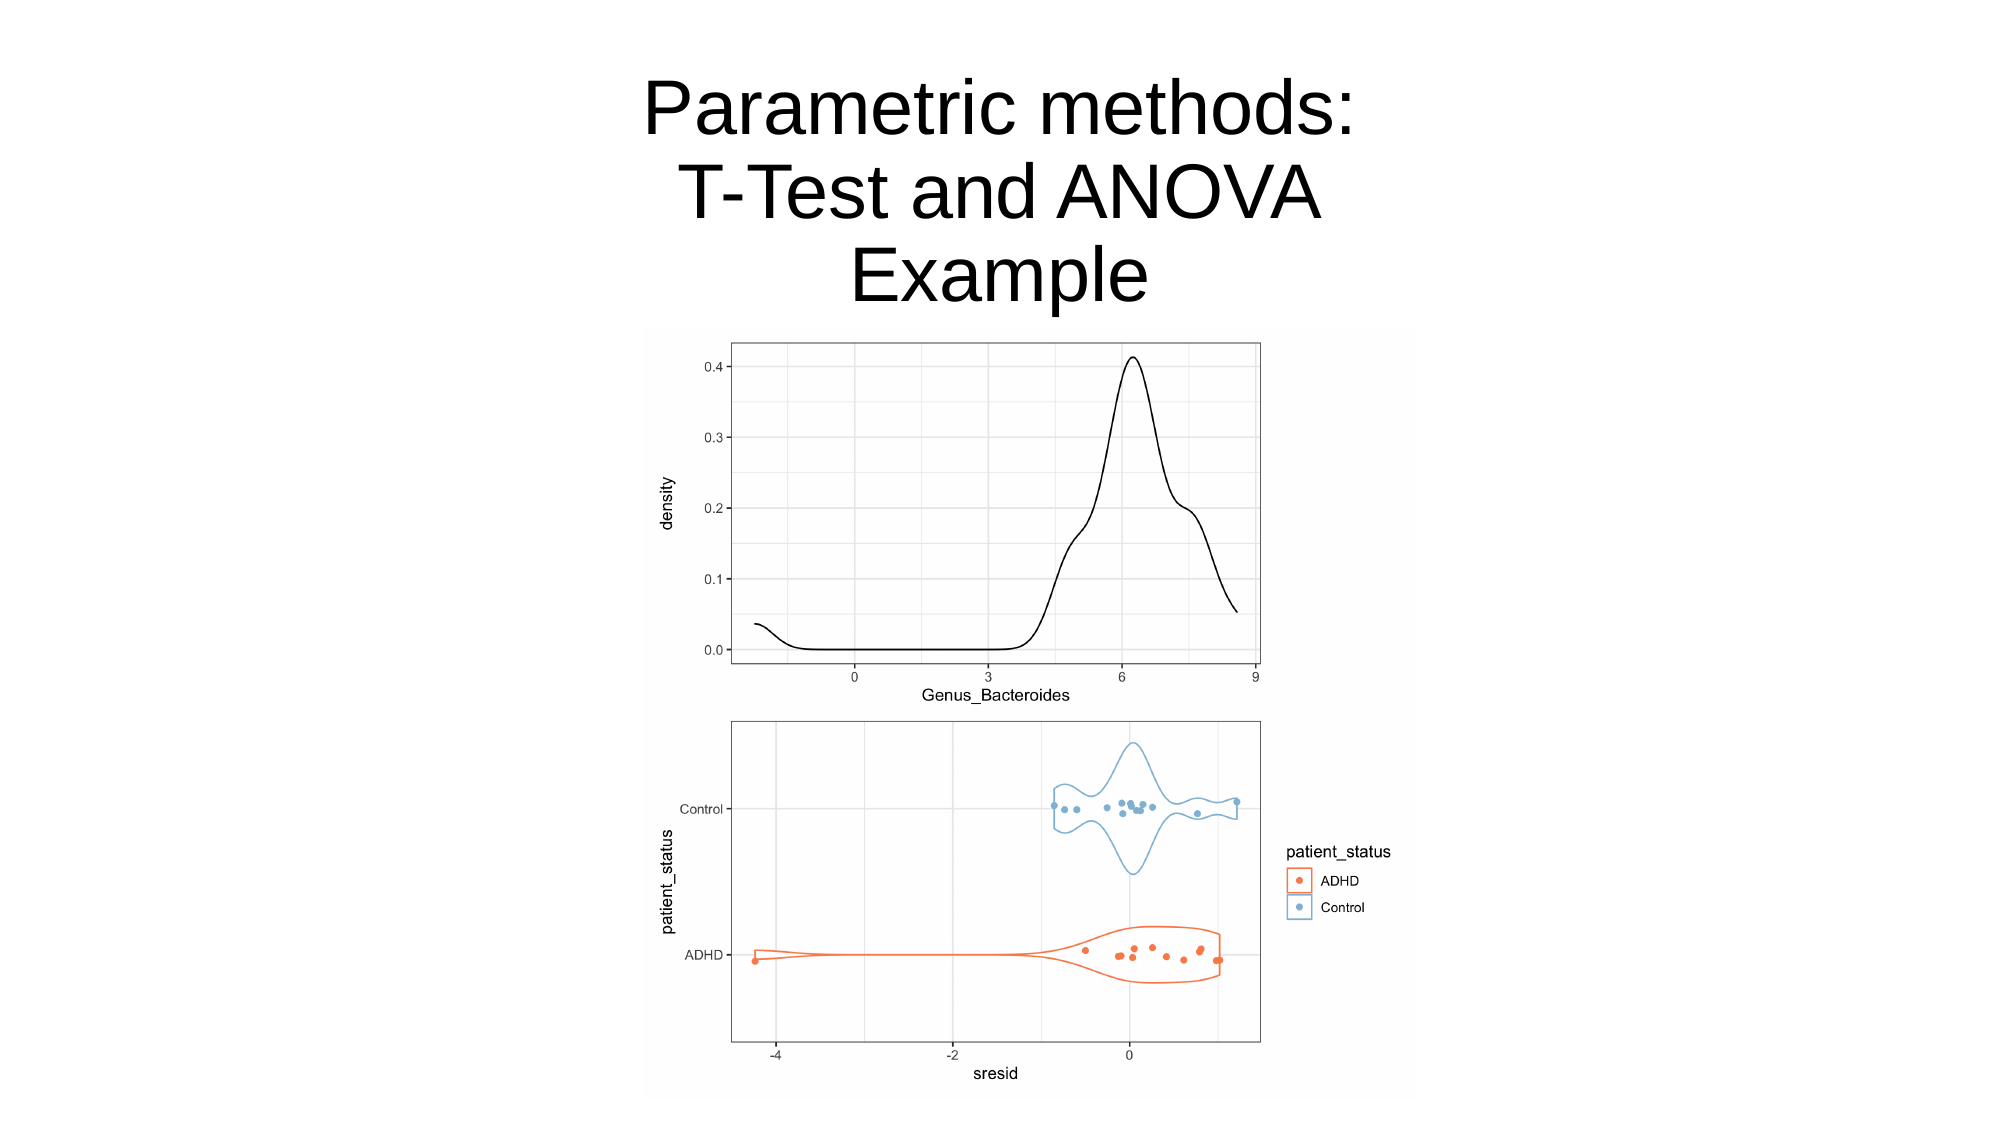

# Parametric methods: T-Test and ANOVA Example